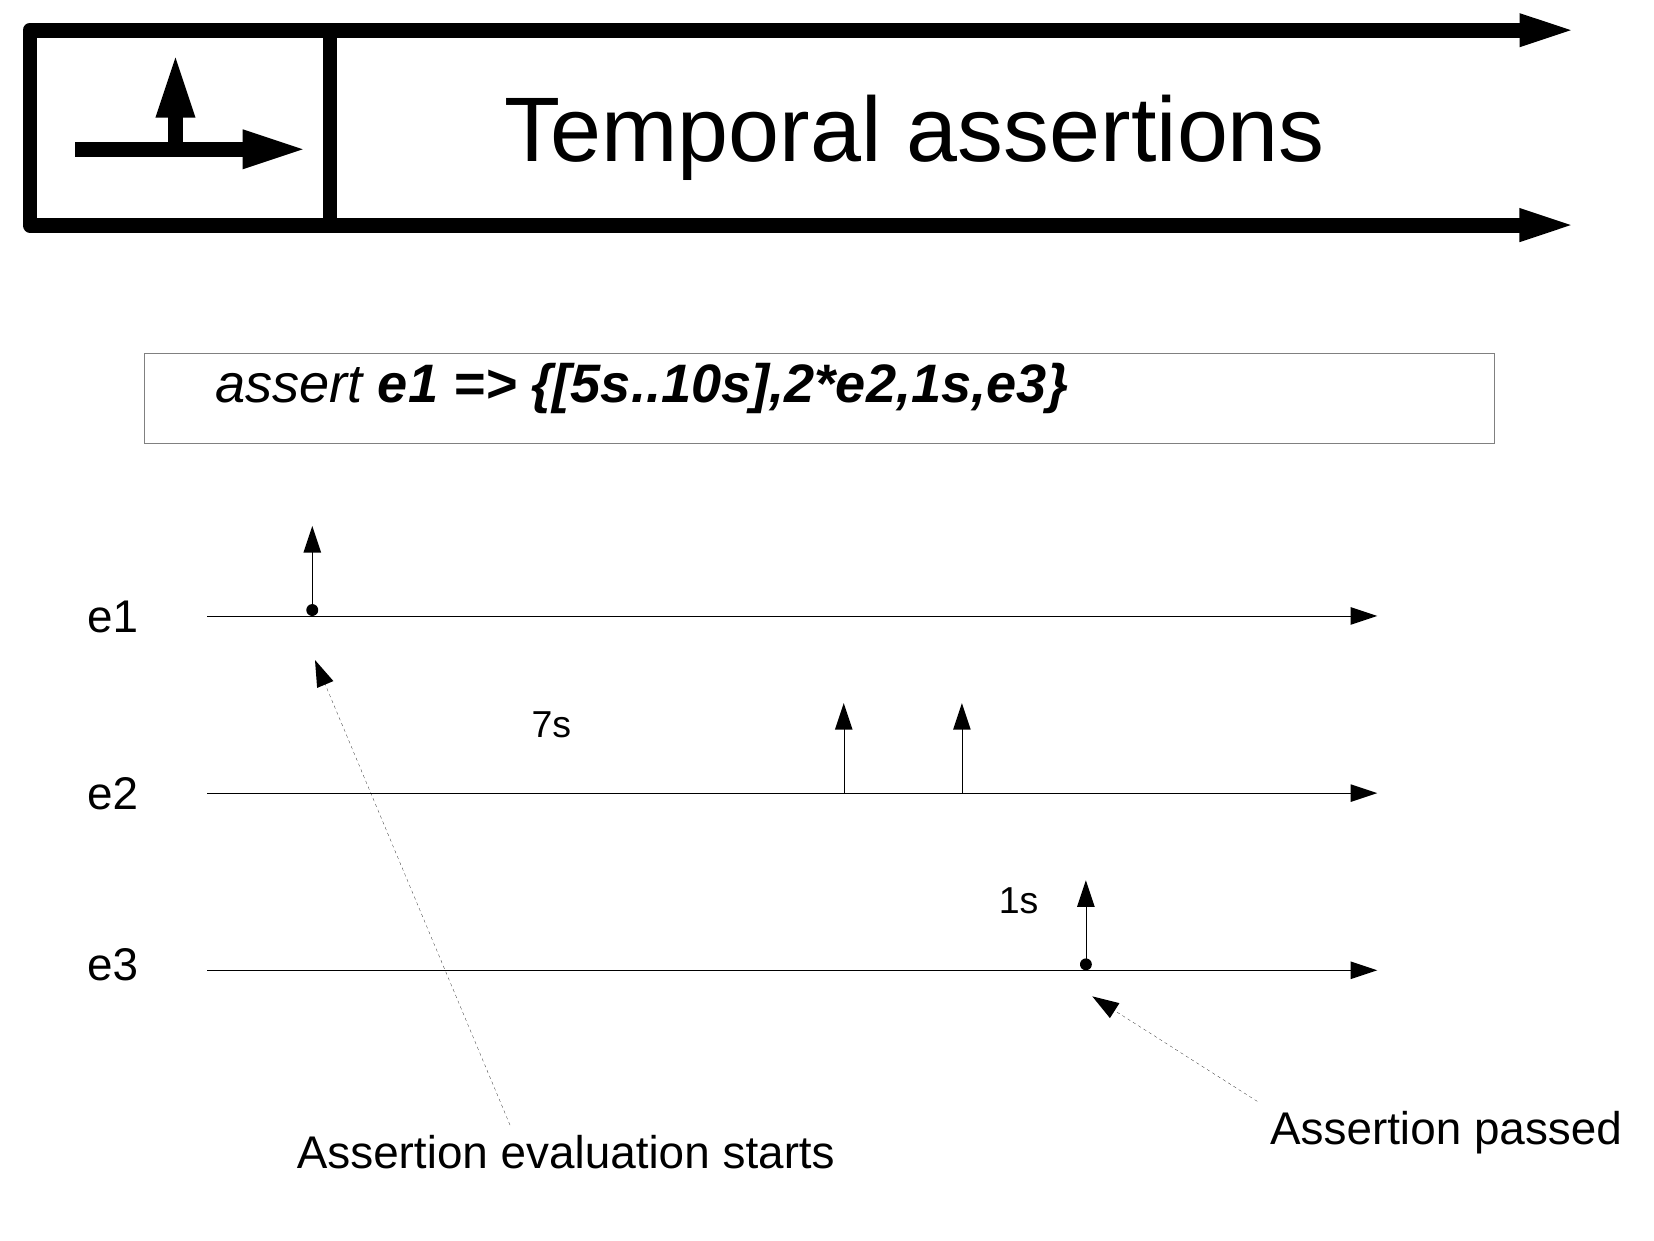

# Temporal assertions
assert e1 => {[5s..10s],2*e2,1s,e3}
e1
7s
e2
1s
e3
Assertion passed
Assertion evaluation starts